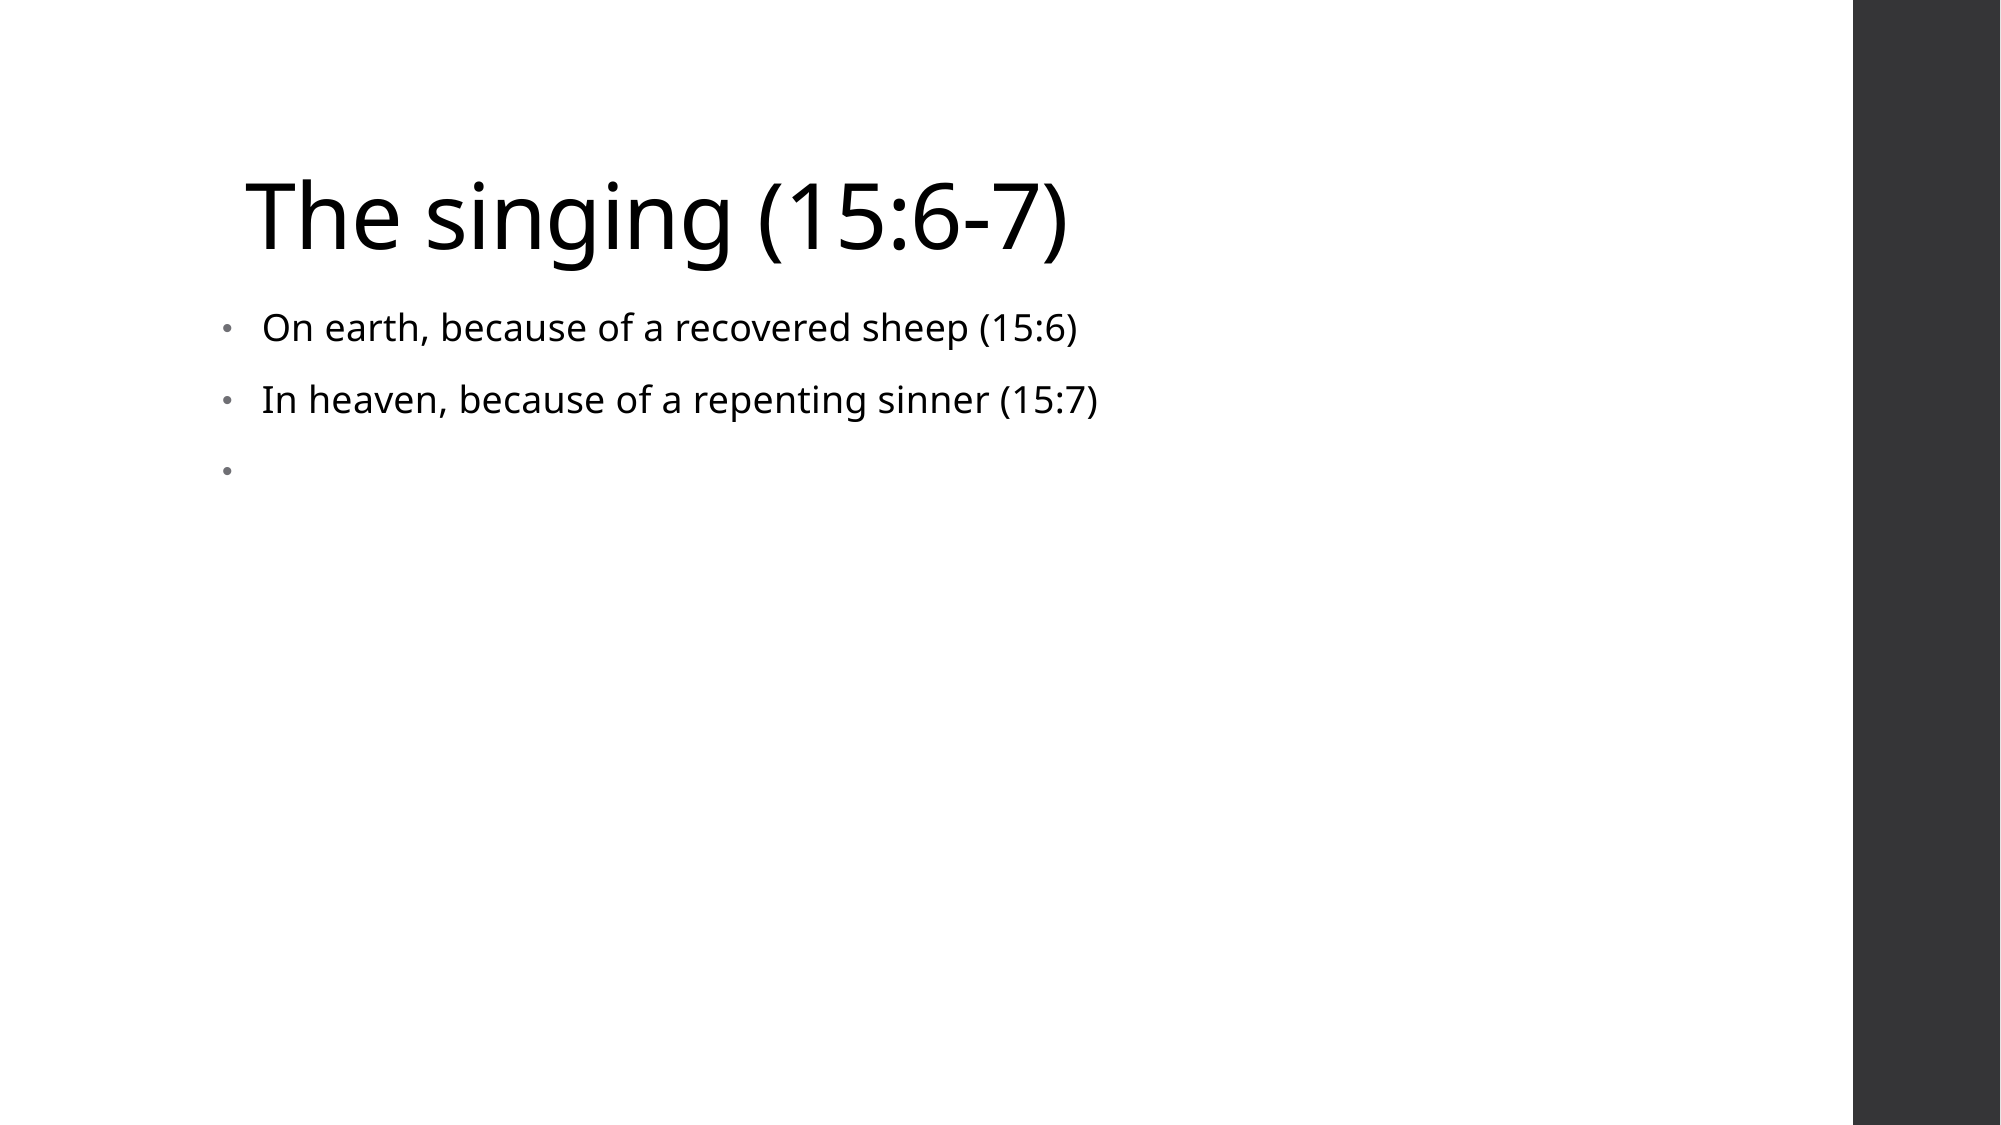

# The singing (15:6-7)
 On earth, because of a recovered sheep (15:6)
 In heaven, because of a repenting sinner (15:7)